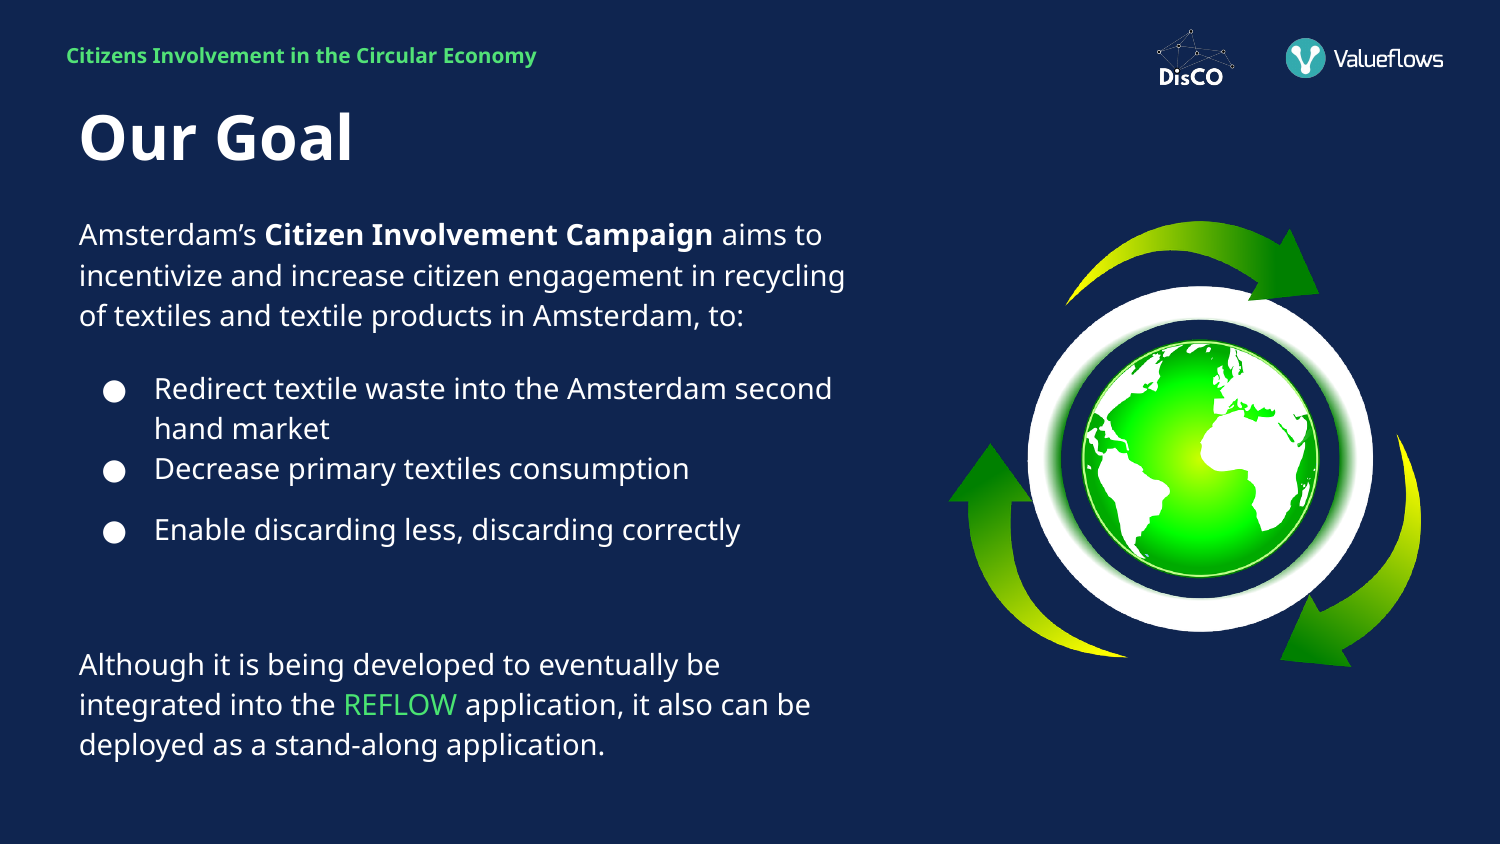

Our Goal
# Amsterdam’s Citizen Involvement Campaign aims to incentivize and increase citizen engagement in recycling of textiles and textile products in Amsterdam, to:
Redirect textile waste into the Amsterdam second hand market
Decrease primary textiles consumption
Enable discarding less, discarding correctly
Although it is being developed to eventually be integrated into the REFLOW application, it also can be deployed as a stand-along application.